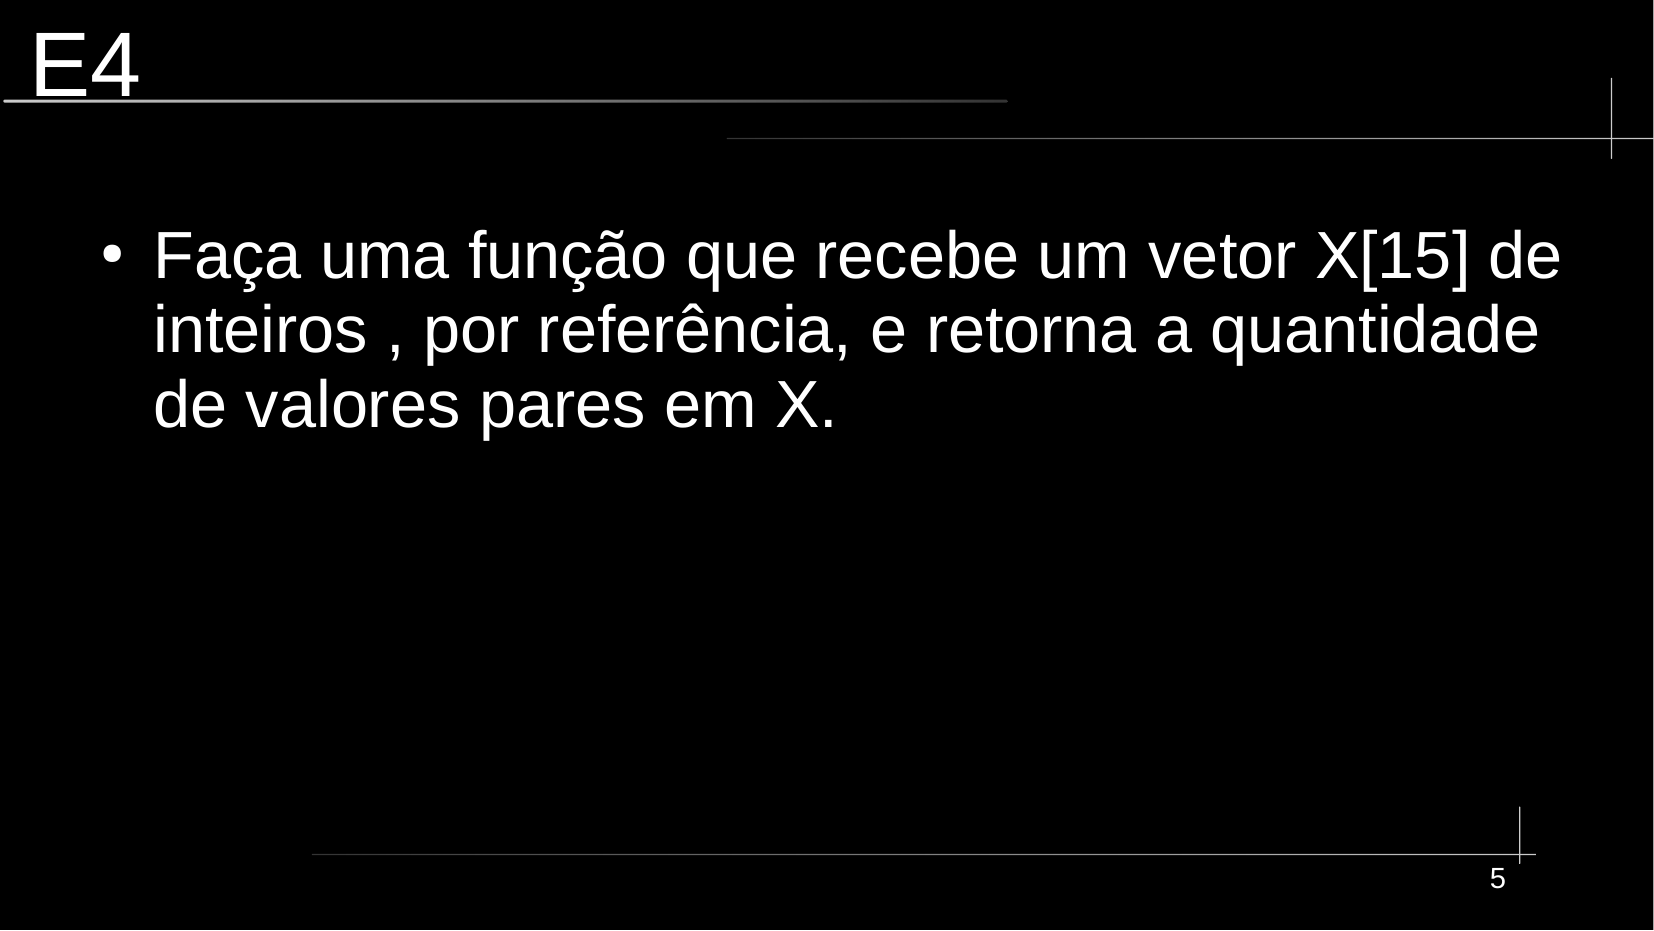

# E4
Faça uma função que recebe um vetor X[15] de inteiros , por referência, e retorna a quantidade de valores pares em X.
5